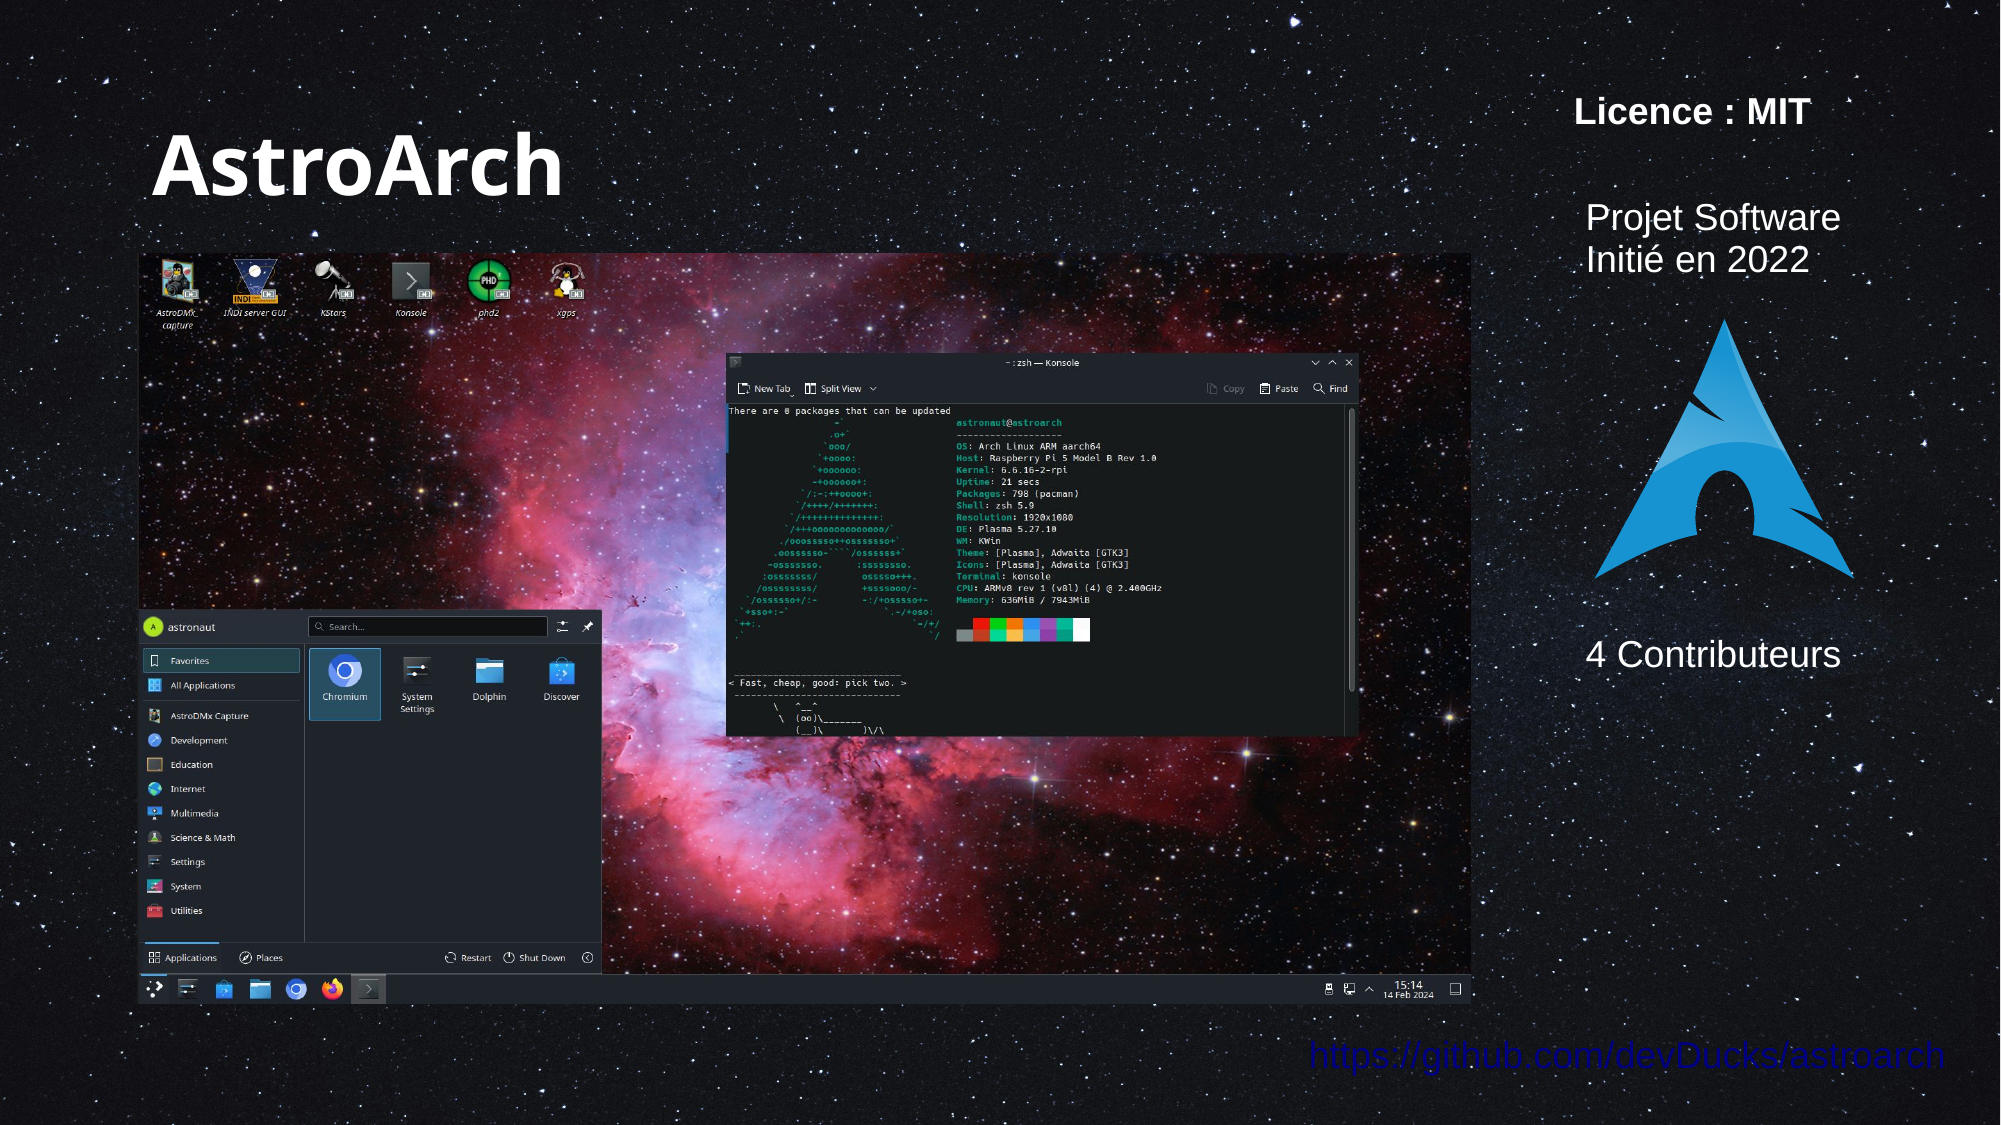

# AstroArch
Licence : MIT
Projet Software
Initié en 2022
4 Contributeurs
https://github.com/devDucks/astroarch